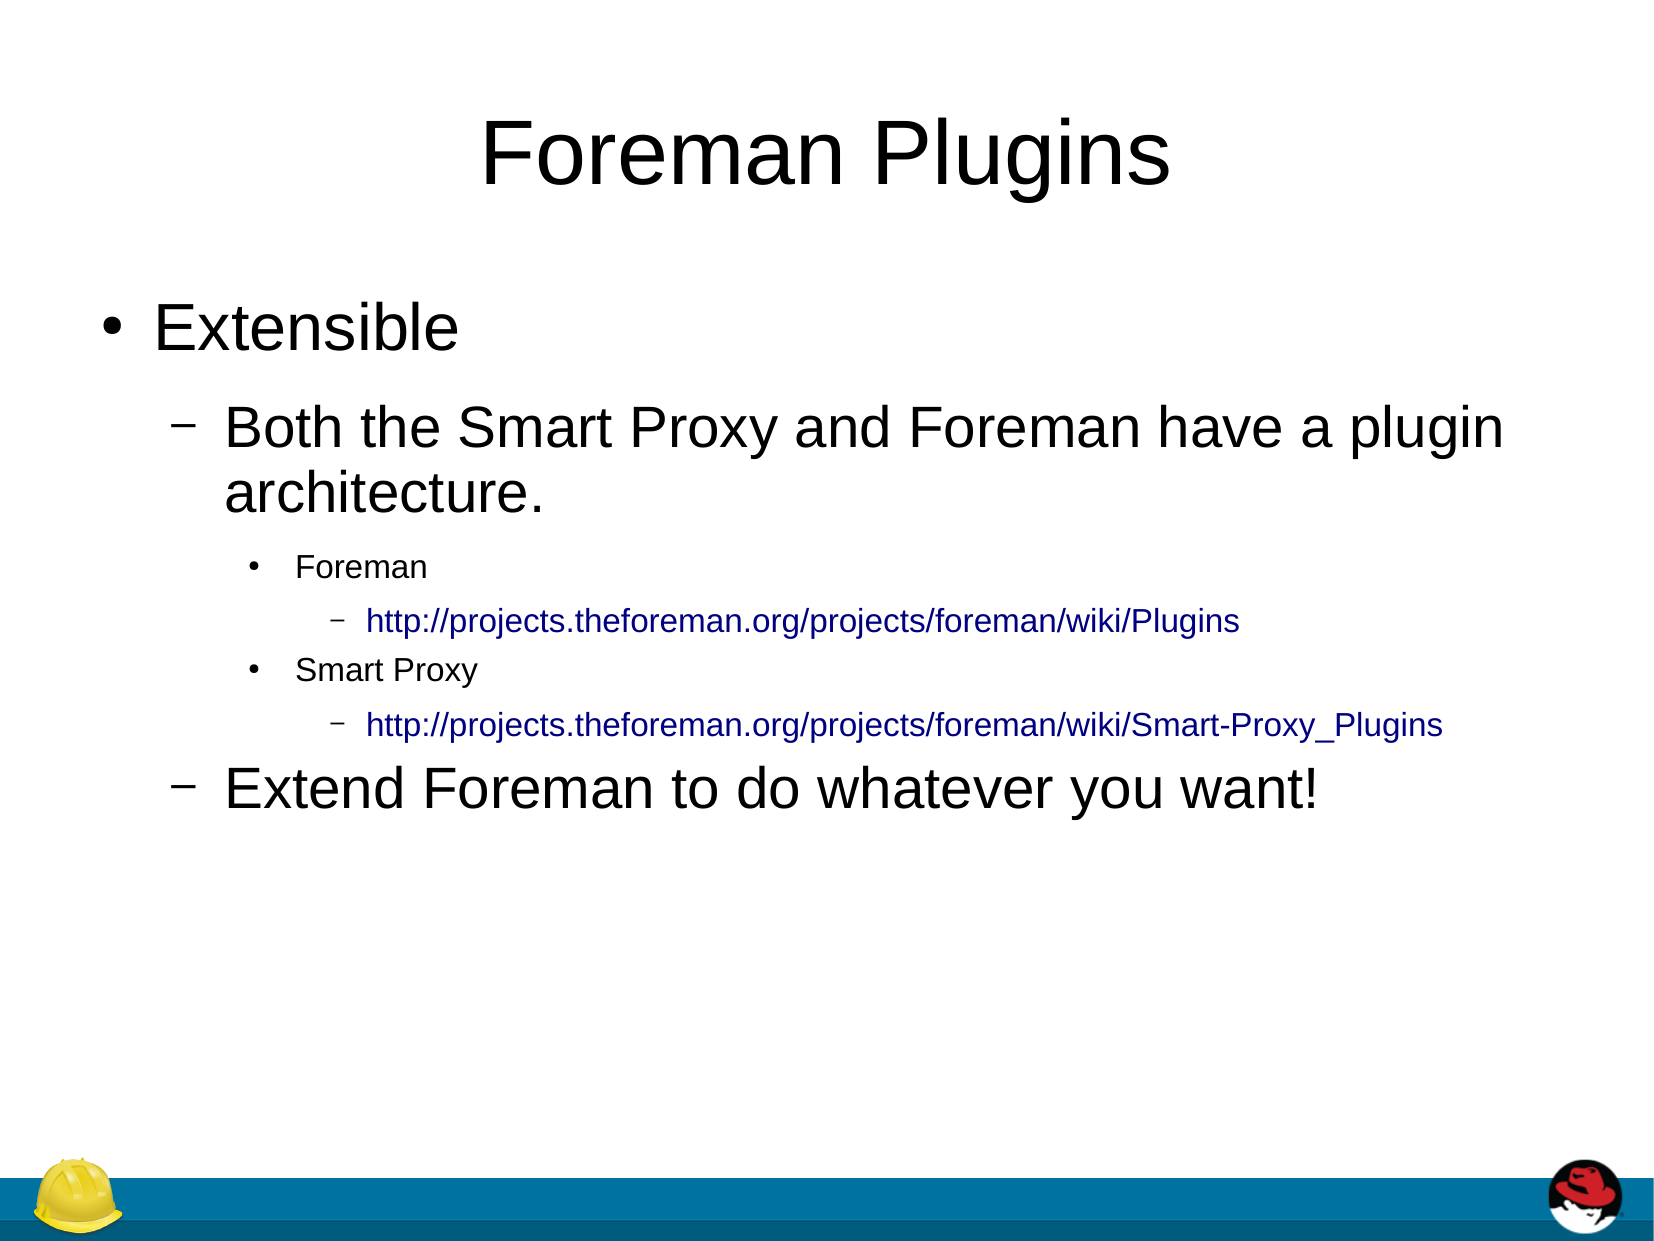

# Foreman Plugins
Extensible
Both the Smart Proxy and Foreman have a plugin architecture.
Foreman
http://projects.theforeman.org/projects/foreman/wiki/Plugins
Smart Proxy
http://projects.theforeman.org/projects/foreman/wiki/Smart-Proxy_Plugins
Extend Foreman to do whatever you want!